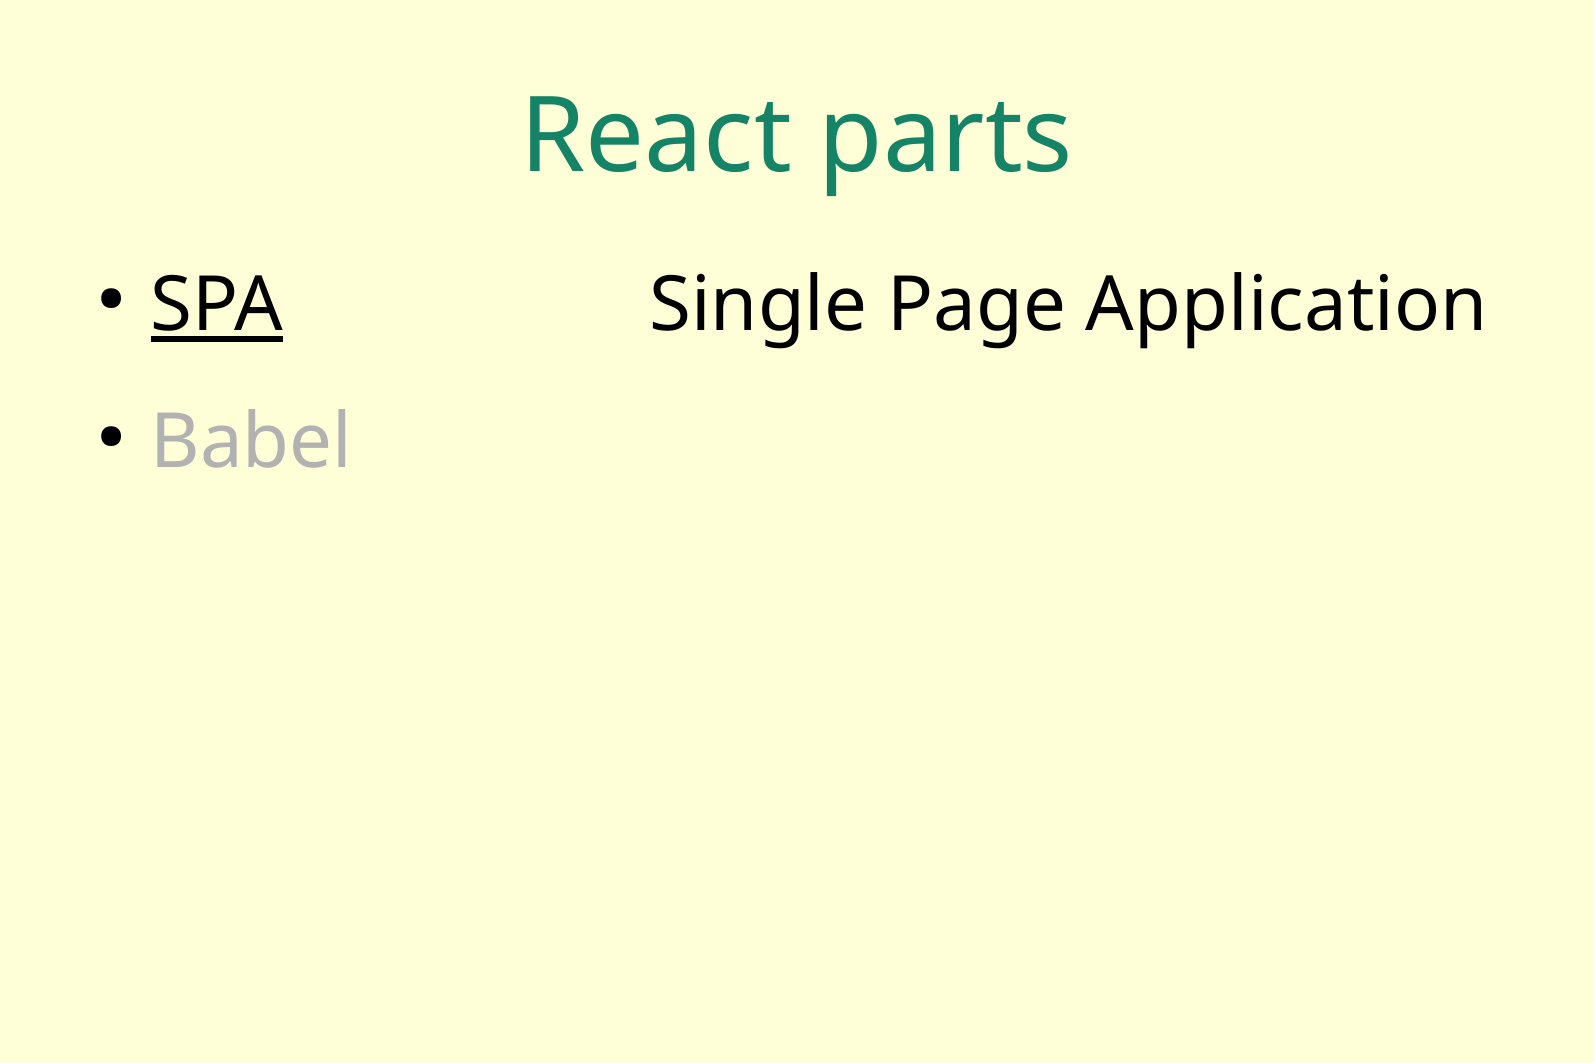

# React parts
SPA
Babel
Single Page Application